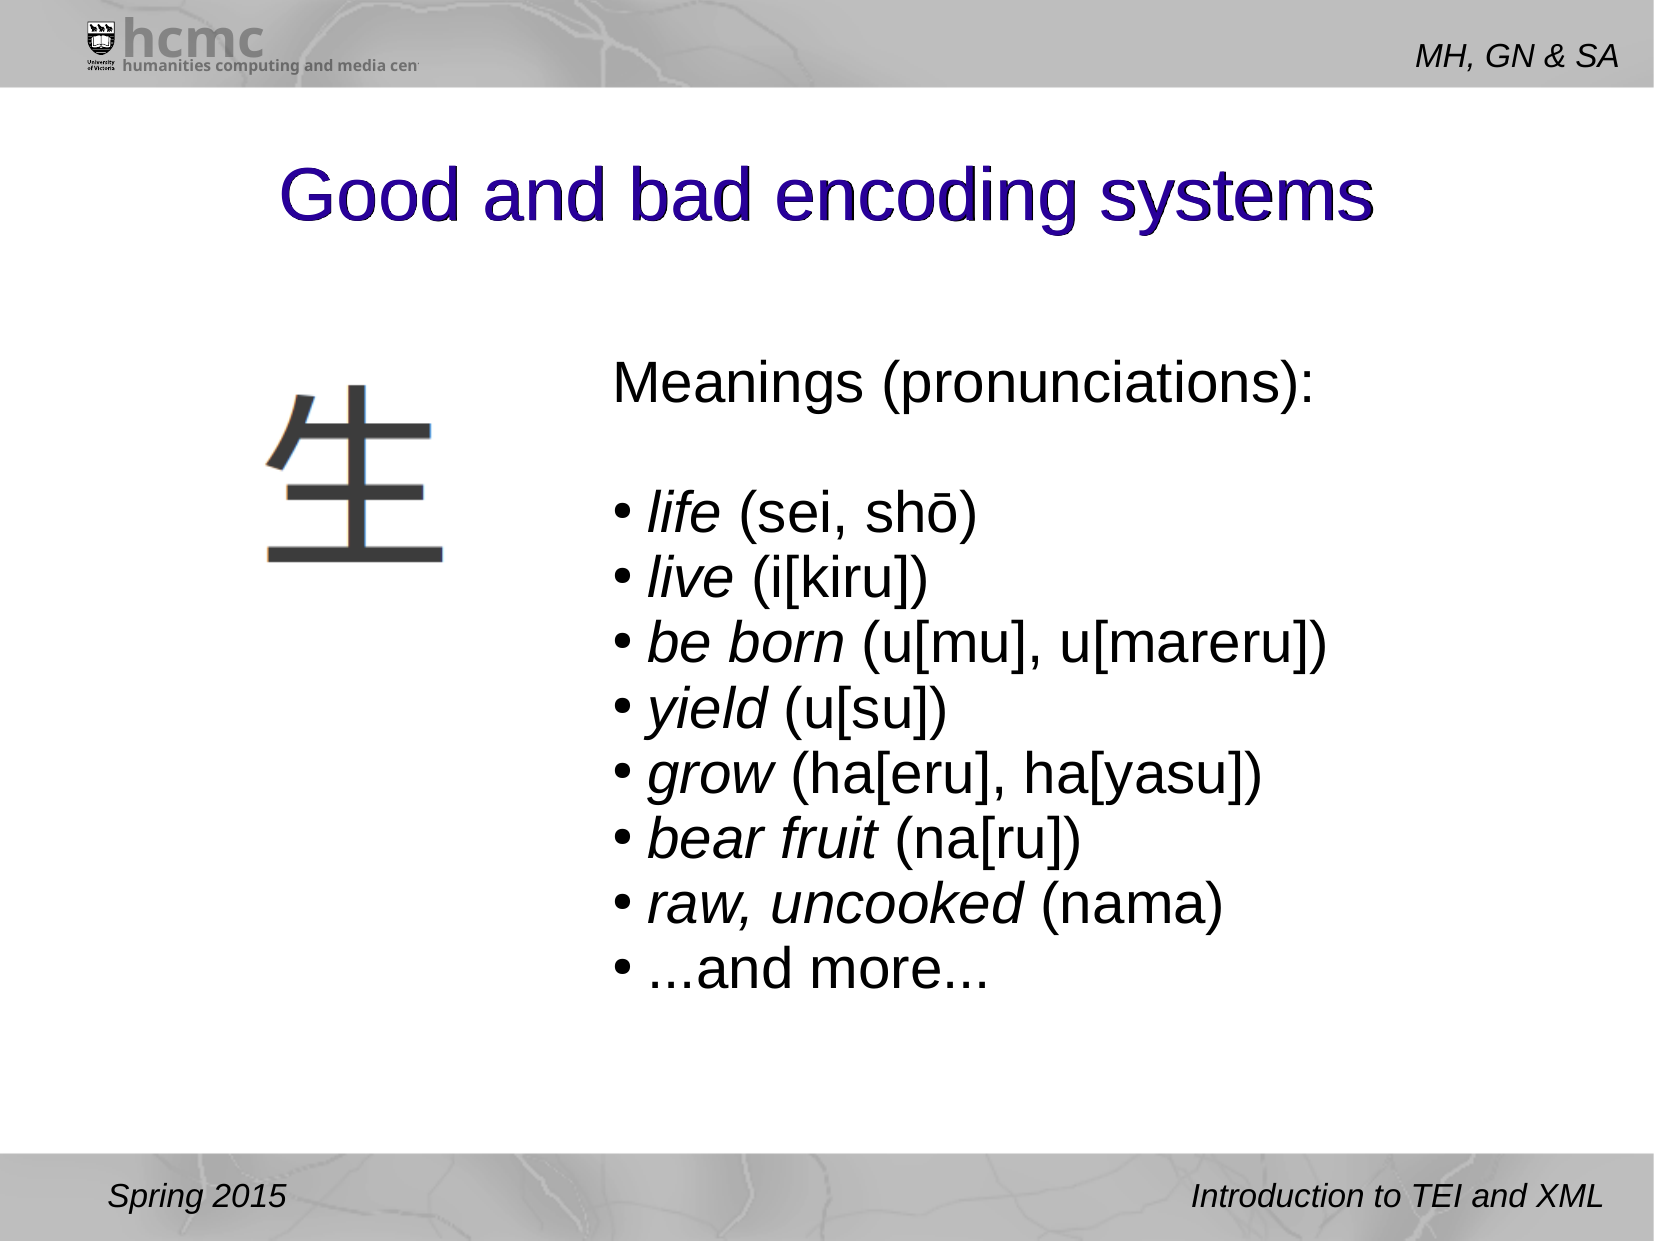

# Good and bad encoding systems
Meanings (pronunciations):
life (sei, shō)
live (i[kiru])
be born (u[mu], u[mareru])
yield (u[su])
grow (ha[eru], ha[yasu])
bear fruit (na[ru])
raw, uncooked (nama)
...and more...